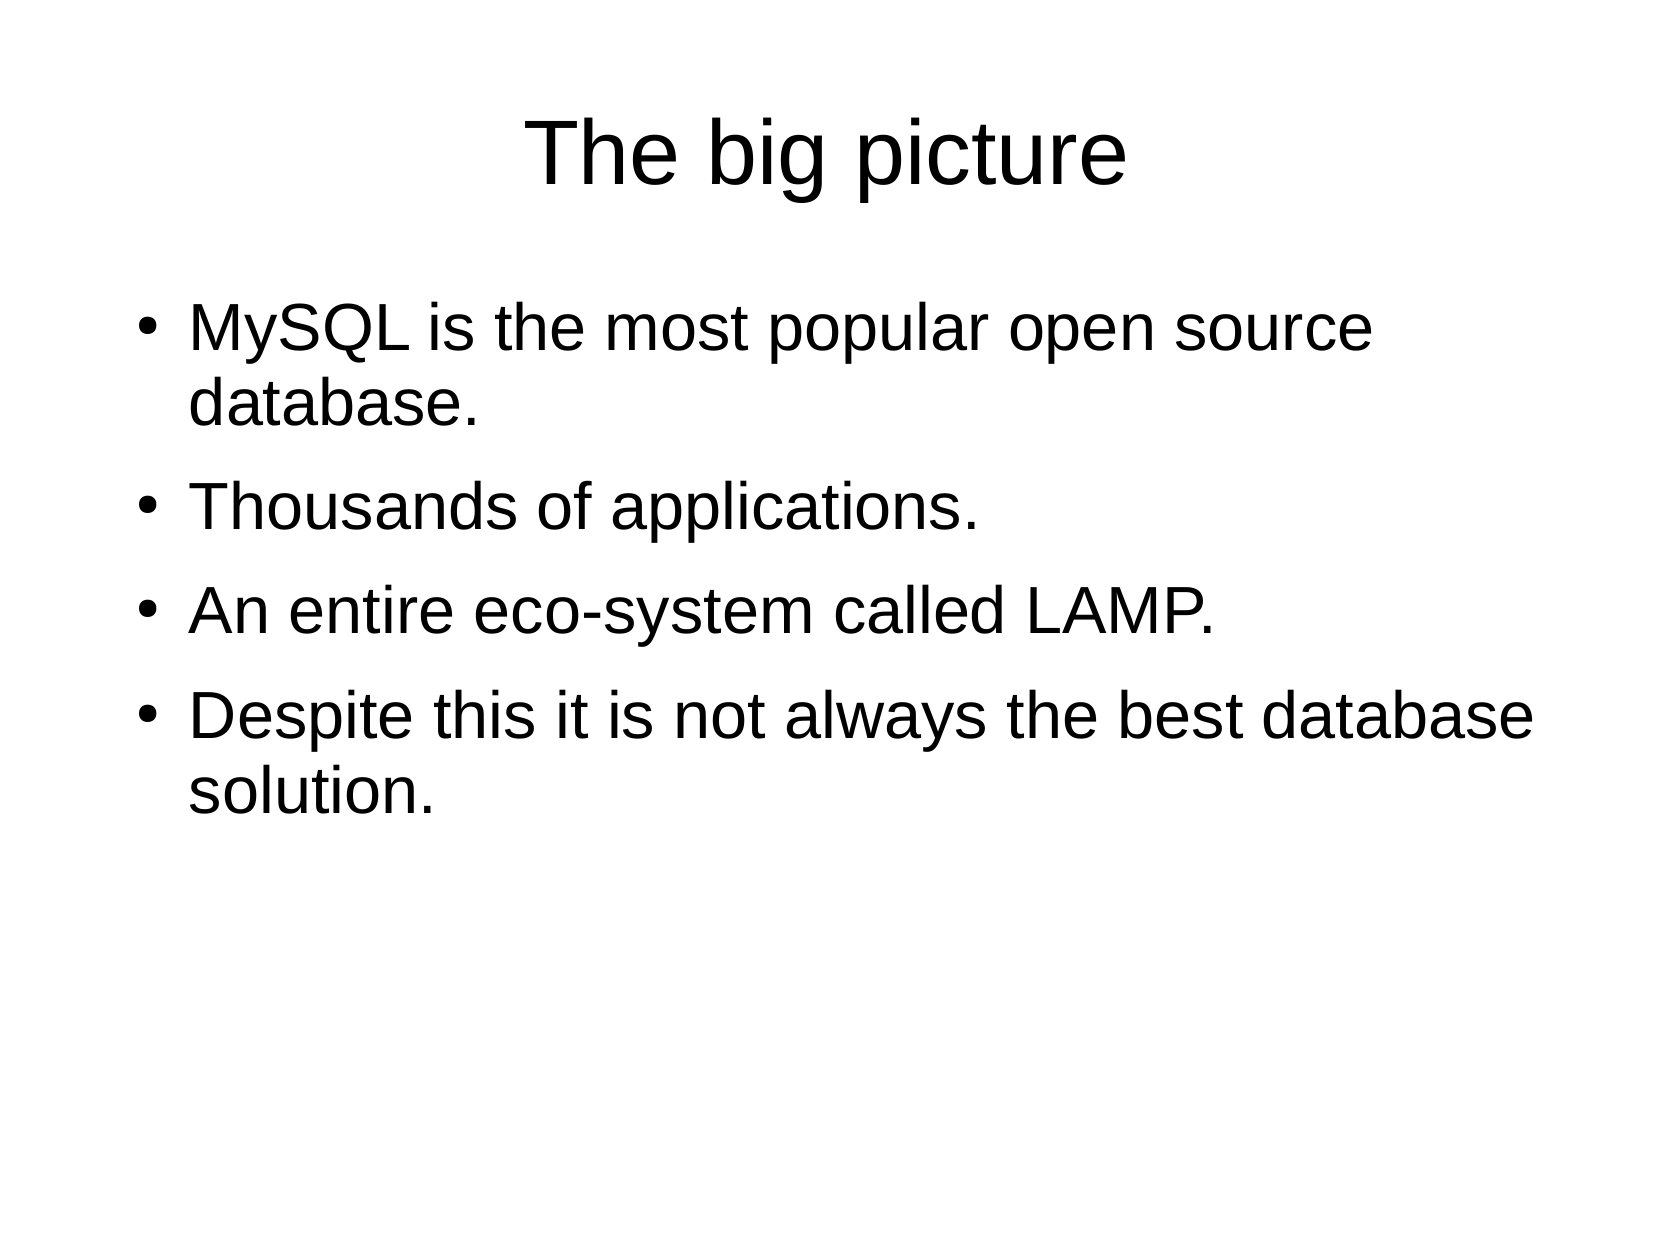

# The big picture
MySQL is the most popular open source database.
Thousands of applications.
An entire eco-system called LAMP.
Despite this it is not always the best database solution.